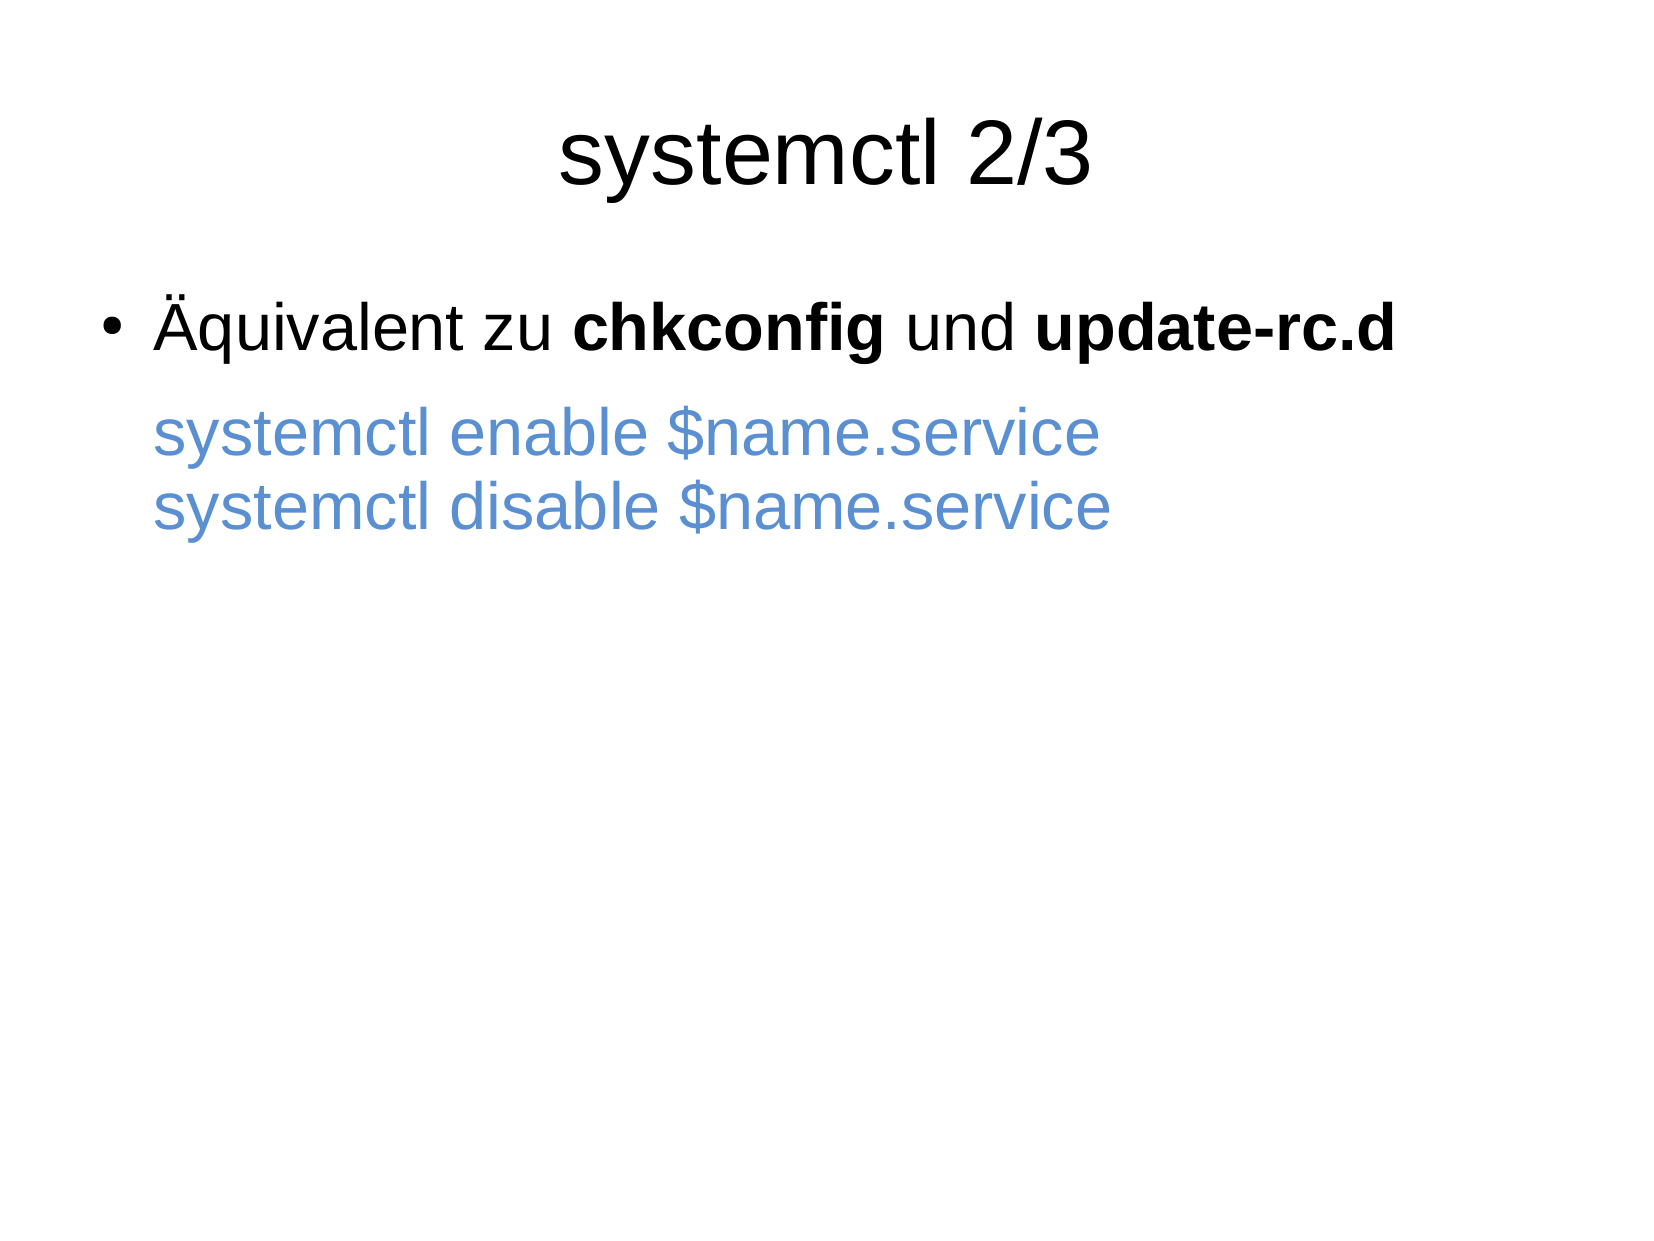

# systemctl 2/3
Äquivalent zu chkconfig und update-rc.d
systemctl enable $name.service
systemctl disable $name.service